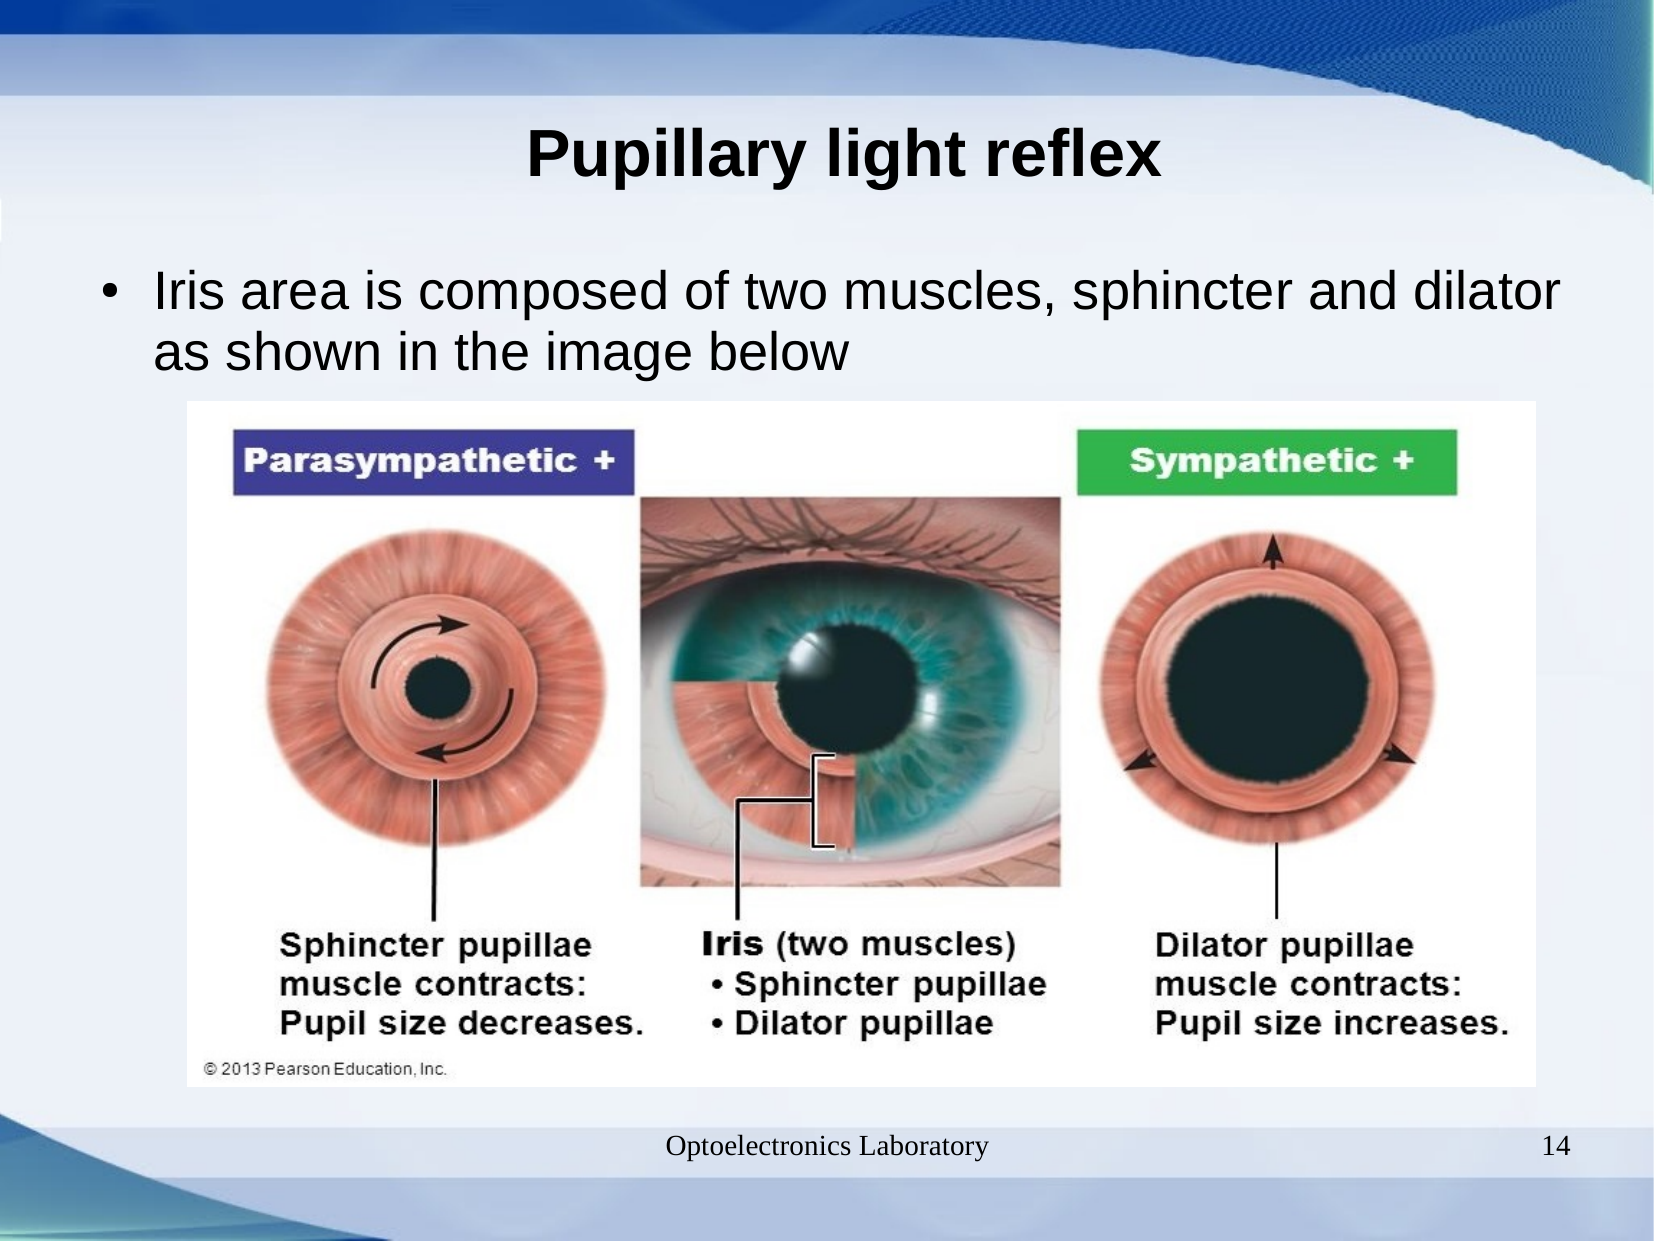

# Pupillary light reflex
Iris area is composed of two muscles, sphincter and dilator as shown in the image below
Optoelectronics Laboratory
14